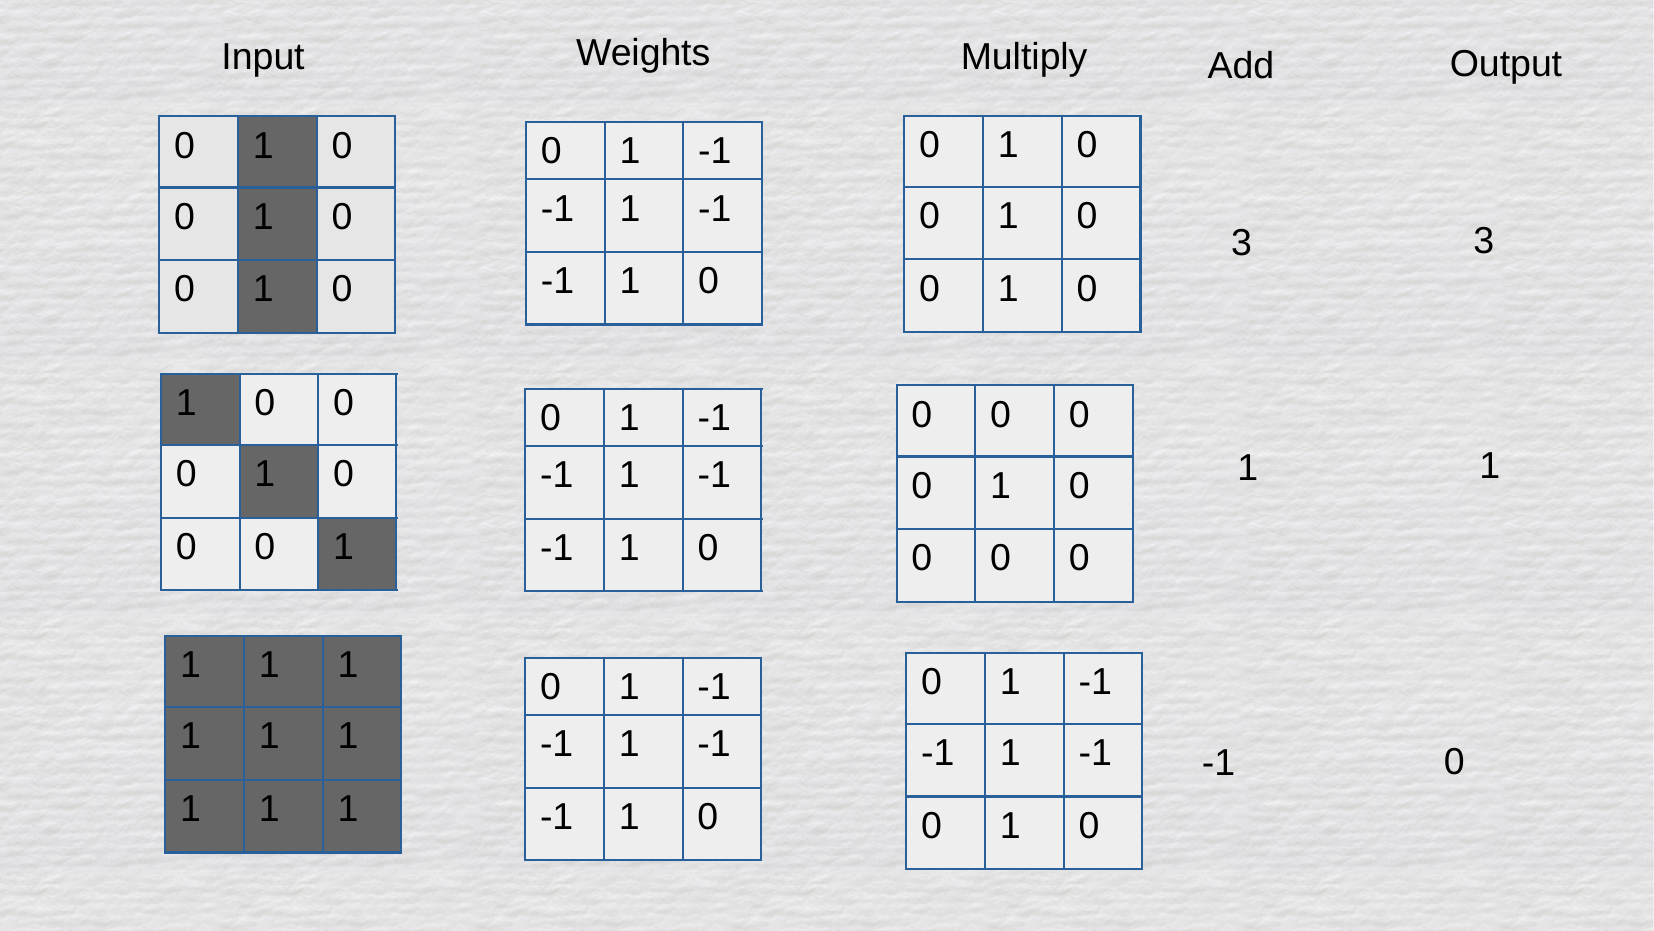

Weights
Input
Multiply
Output
Add
| 0 | 1 | 0 |
| --- | --- | --- |
| 0 | 1 | 0 |
| 0 | 1 | 0 |
| 0 | 1 | 0 |
| --- | --- | --- |
| 0 | 1 | 0 |
| 0 | 1 | 0 |
| 0 | 1 | -1 |
| --- | --- | --- |
| -1 | 1 | -1 |
| -1 | 1 | 0 |
3
3
| 1 | 0 | 0 |
| --- | --- | --- |
| 0 | 1 | 0 |
| 0 | 0 | 1 |
| 0 | 0 | 0 |
| --- | --- | --- |
| 0 | 1 | 0 |
| 0 | 0 | 0 |
| 0 | 1 | -1 |
| --- | --- | --- |
| -1 | 1 | -1 |
| -1 | 1 | 0 |
1
1
| 1 | 1 | 1 |
| --- | --- | --- |
| 1 | 1 | 1 |
| 1 | 1 | 1 |
| 0 | 1 | -1 |
| --- | --- | --- |
| -1 | 1 | -1 |
| 0 | 1 | 0 |
| 0 | 1 | -1 |
| --- | --- | --- |
| -1 | 1 | -1 |
| -1 | 1 | 0 |
0
-1